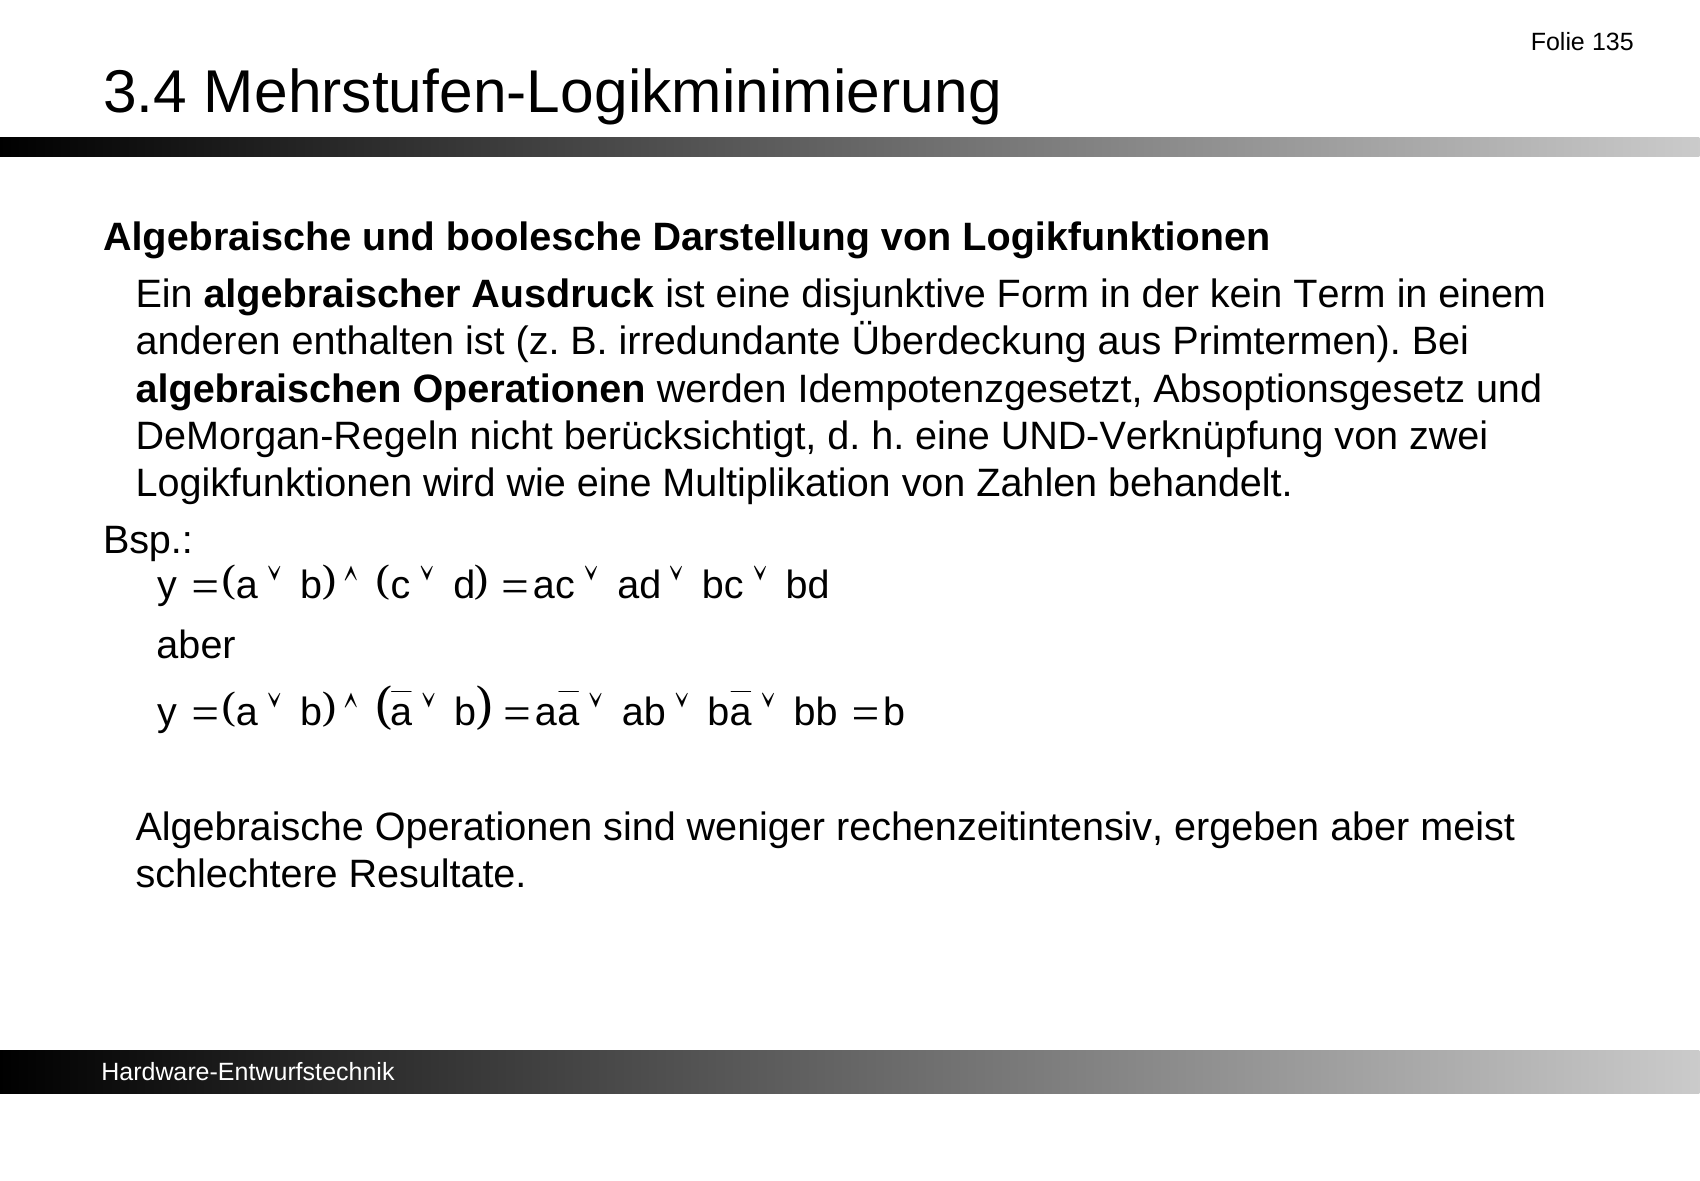

# 3.4 Mehrstufen-Logikminimierung
Algebraische und boolesche Darstellung von Logikfunktionen
	Ein algebraischer Ausdruck ist eine disjunktive Form in der kein Term in einem anderen enthalten ist (z. B. irredundante Überdeckung aus Primtermen). Bei algebraischen Operationen werden Idempotenzgesetzt, Absoptionsgesetz und DeMorgan-Regeln nicht berücksichtigt, d. h. eine UND-Verknüpfung von zwei Logikfunktionen wird wie eine Multiplikation von Zahlen behandelt.
Bsp.:
	Algebraische Operationen sind weniger rechenzeitintensiv, ergeben aber meist schlechtere Resultate.